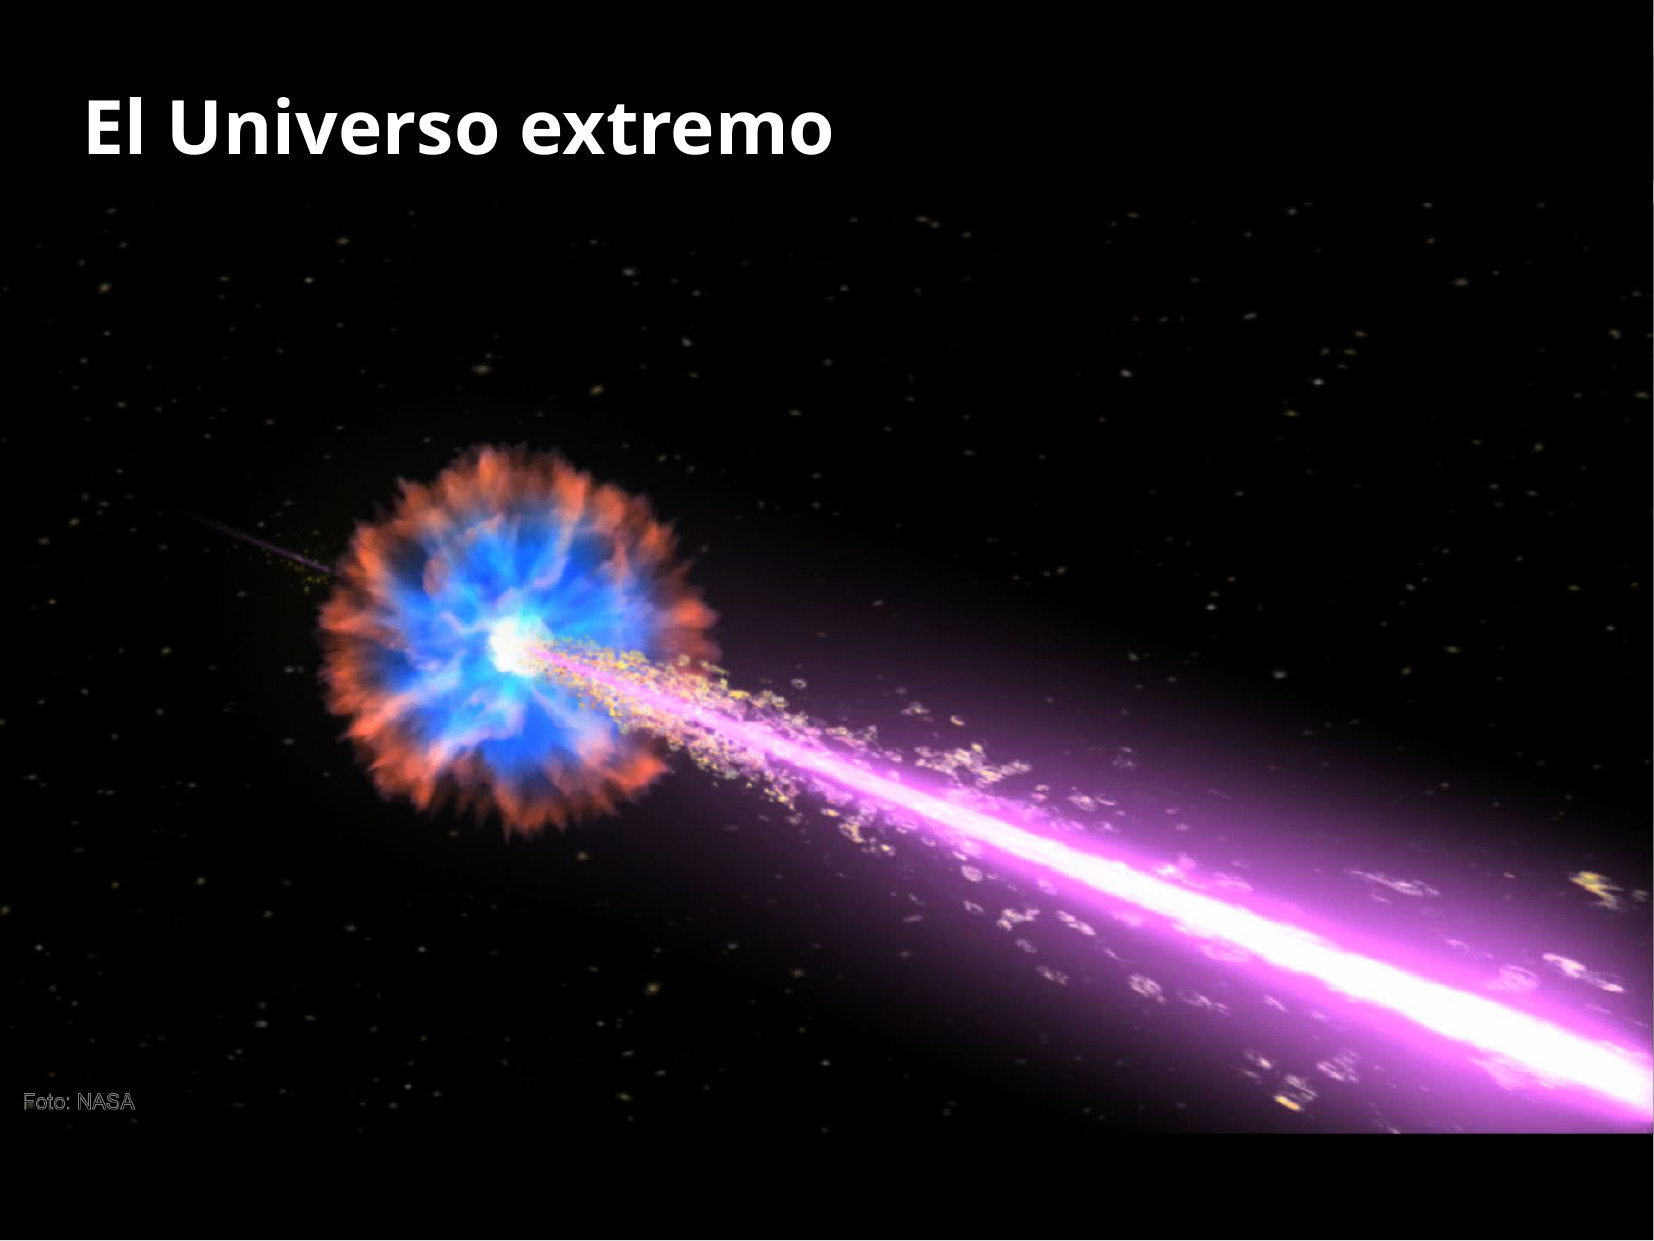

# El Universo extremo
Feb 2017
Asorey - Chile - U01
22